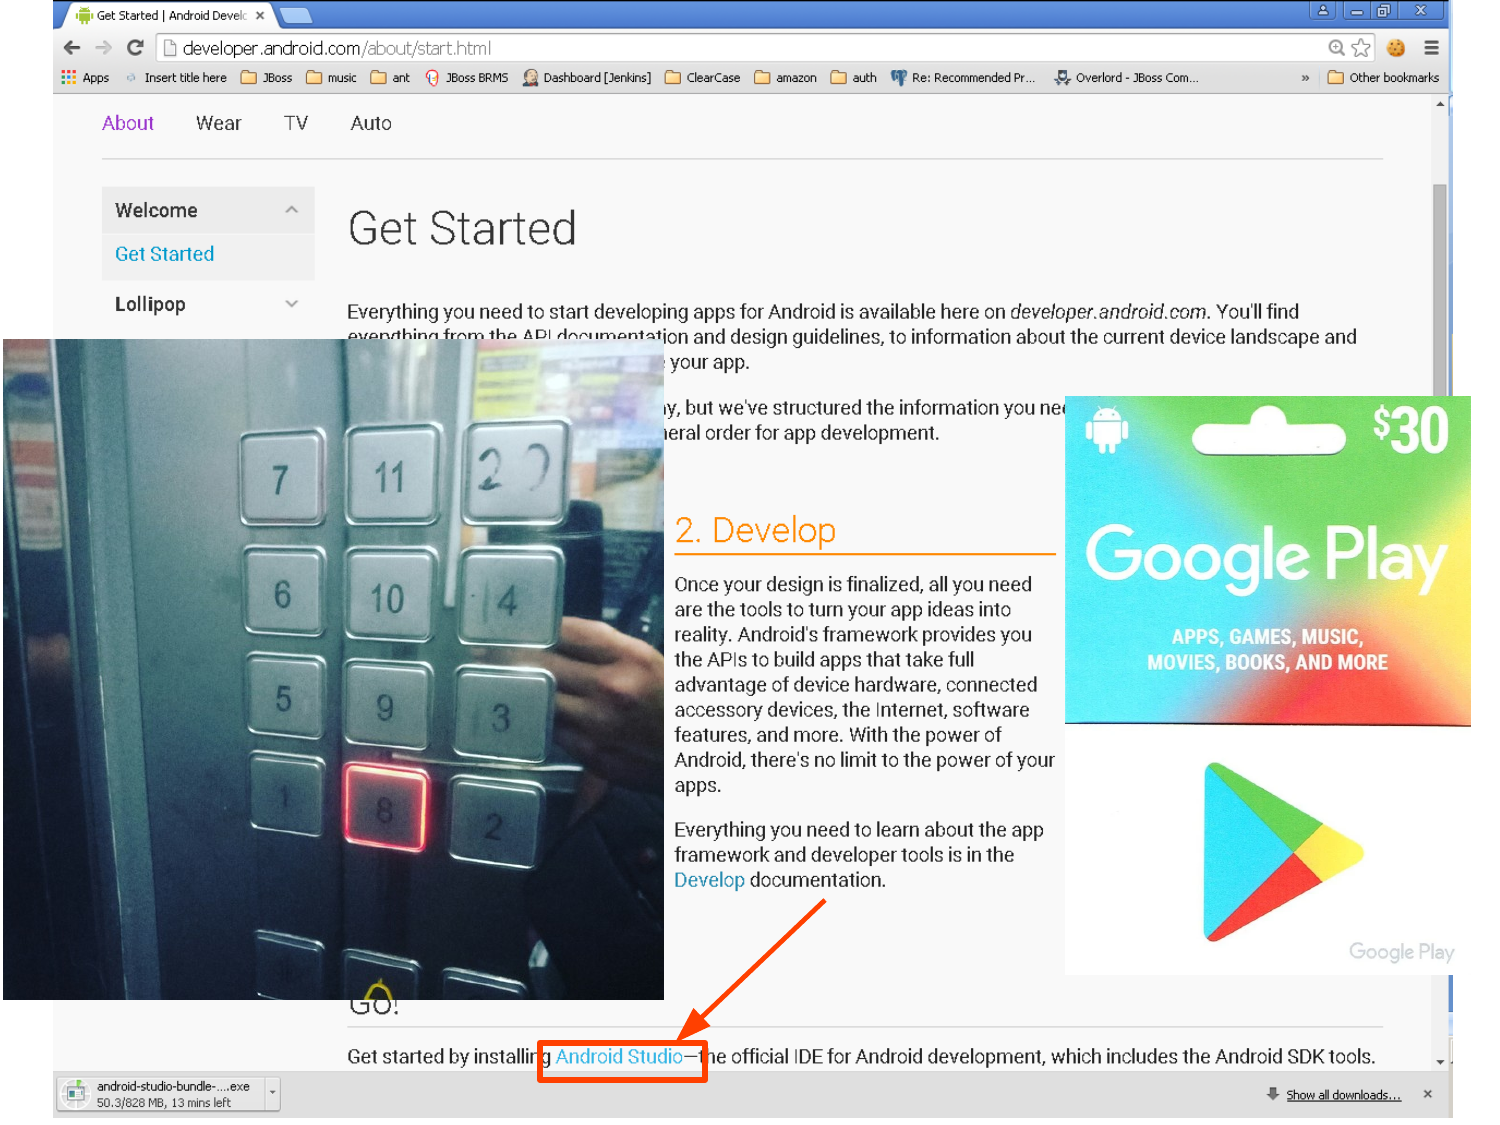

#
05.09.2019
07.09.2020
Creative Commons Attribution-ShareAlike 3.0